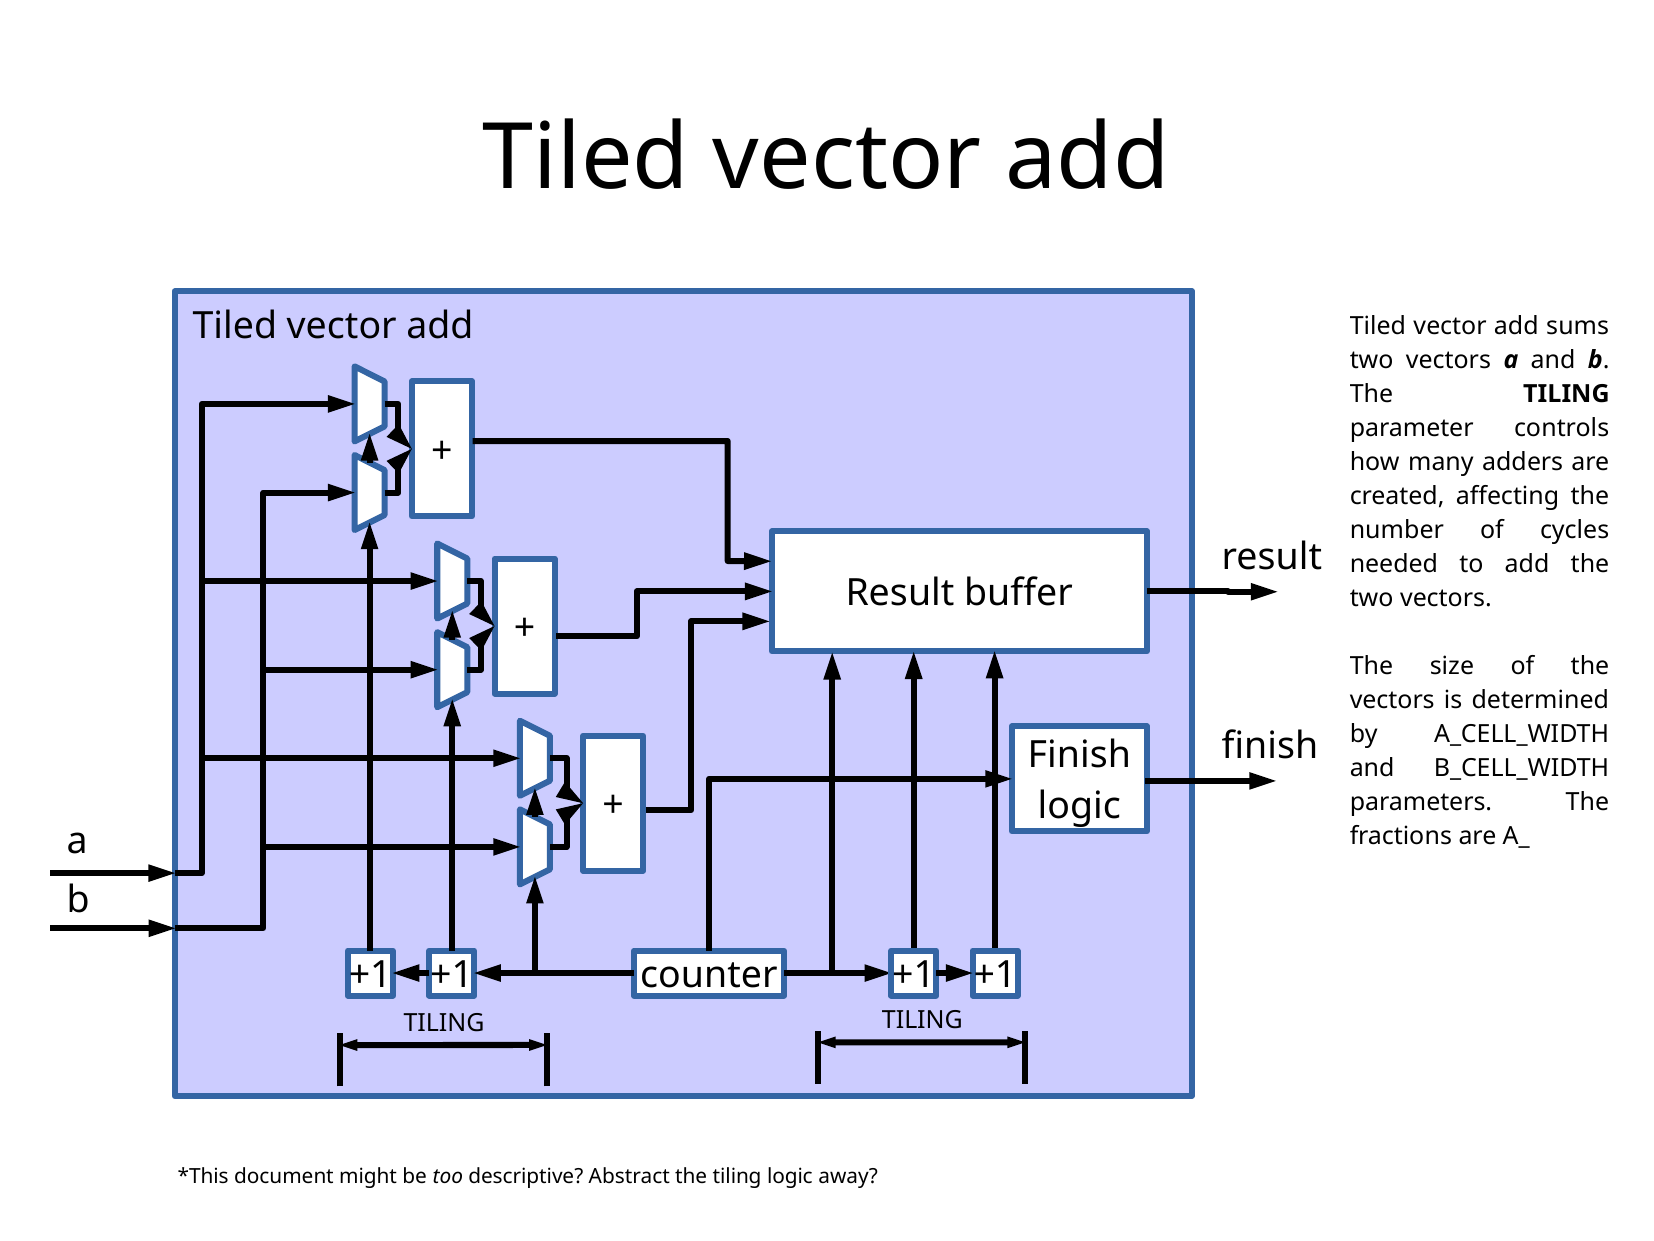

# Tiled vector add
Tiled vector add
Tiled vector add sums two vectors a and b. The TILING parameter controls how many adders are created, affecting the number of cycles needed to add the two vectors.
The size of the vectors is determined by A_CELL_WIDTH and B_CELL_WIDTH parameters. The fractions are A_
+
result
Result buffer
+
finish
Finish
logic
+
a
b
+1
+1
counter
+1
+1
*This document might be too descriptive? Abstract the tiling logic away?